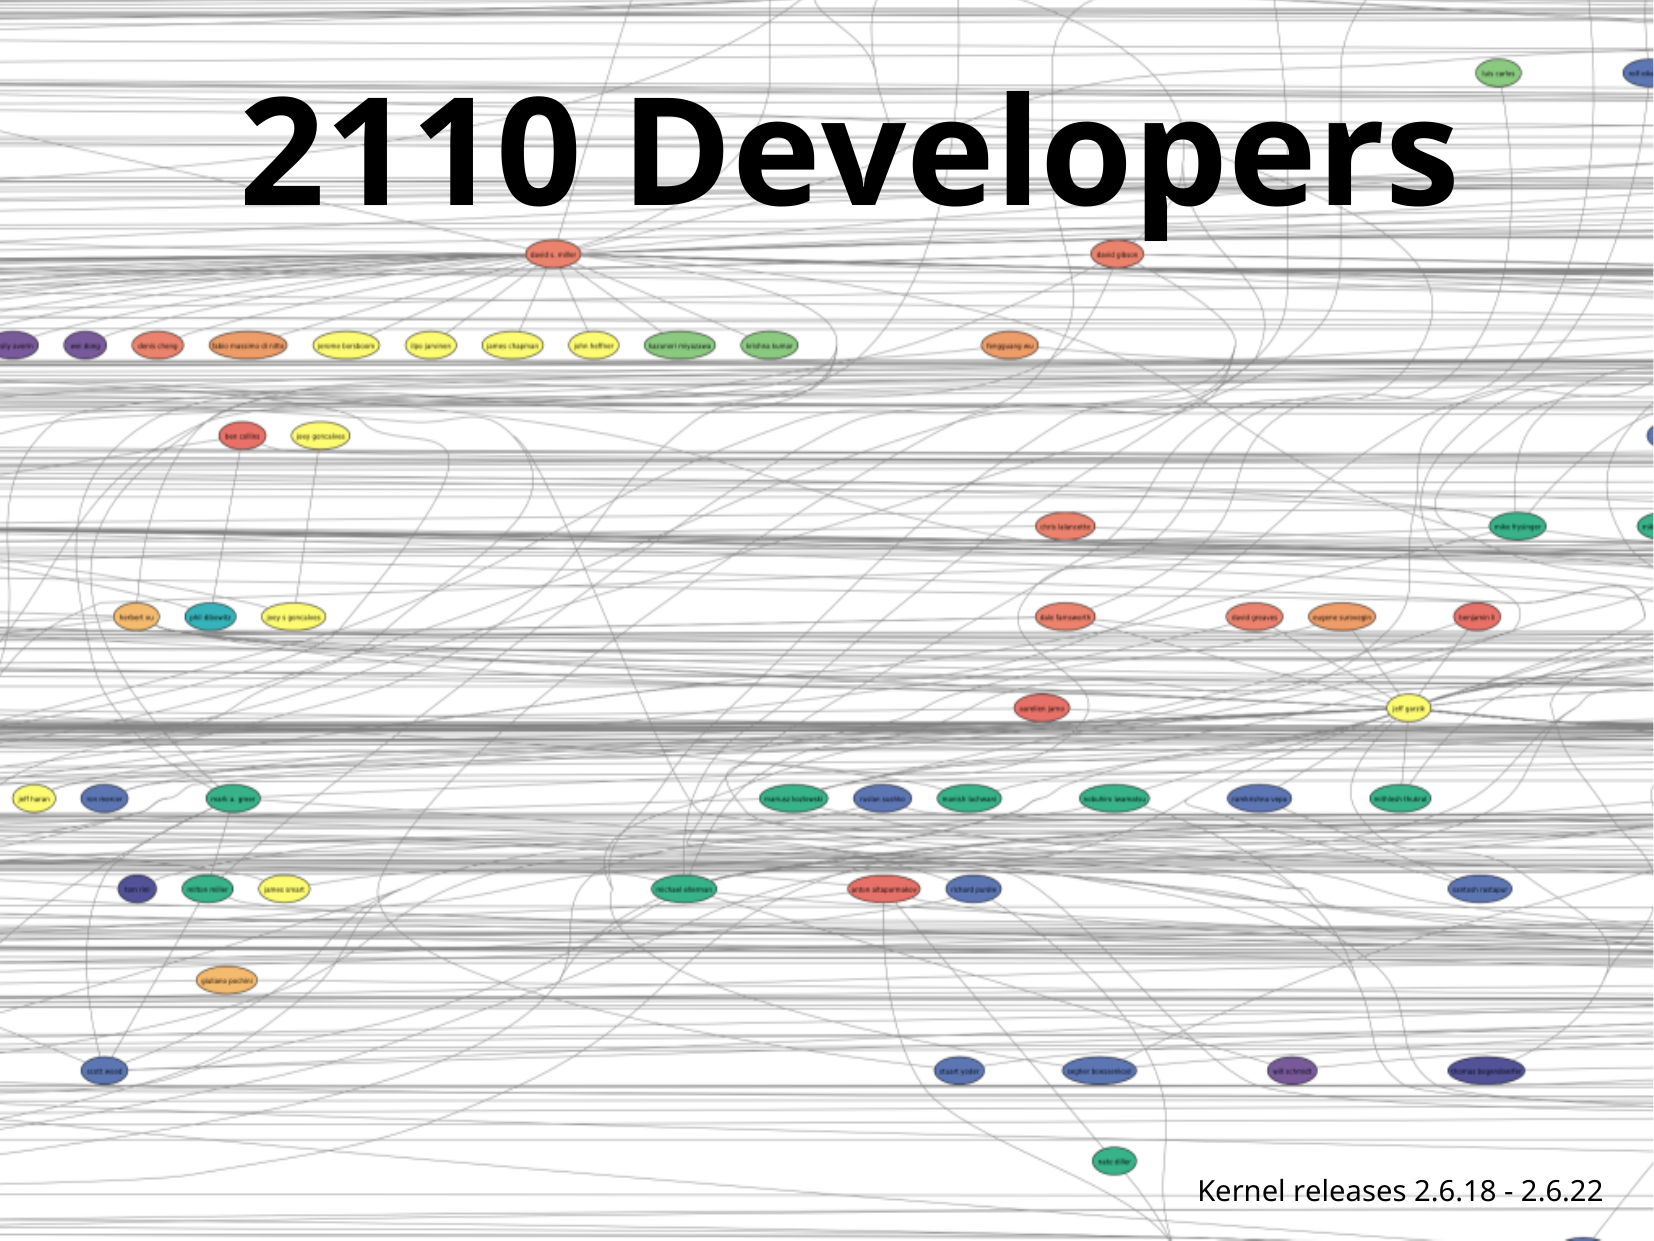

2110 Developers
Kernel releases 2.6.18 - 2.6.22